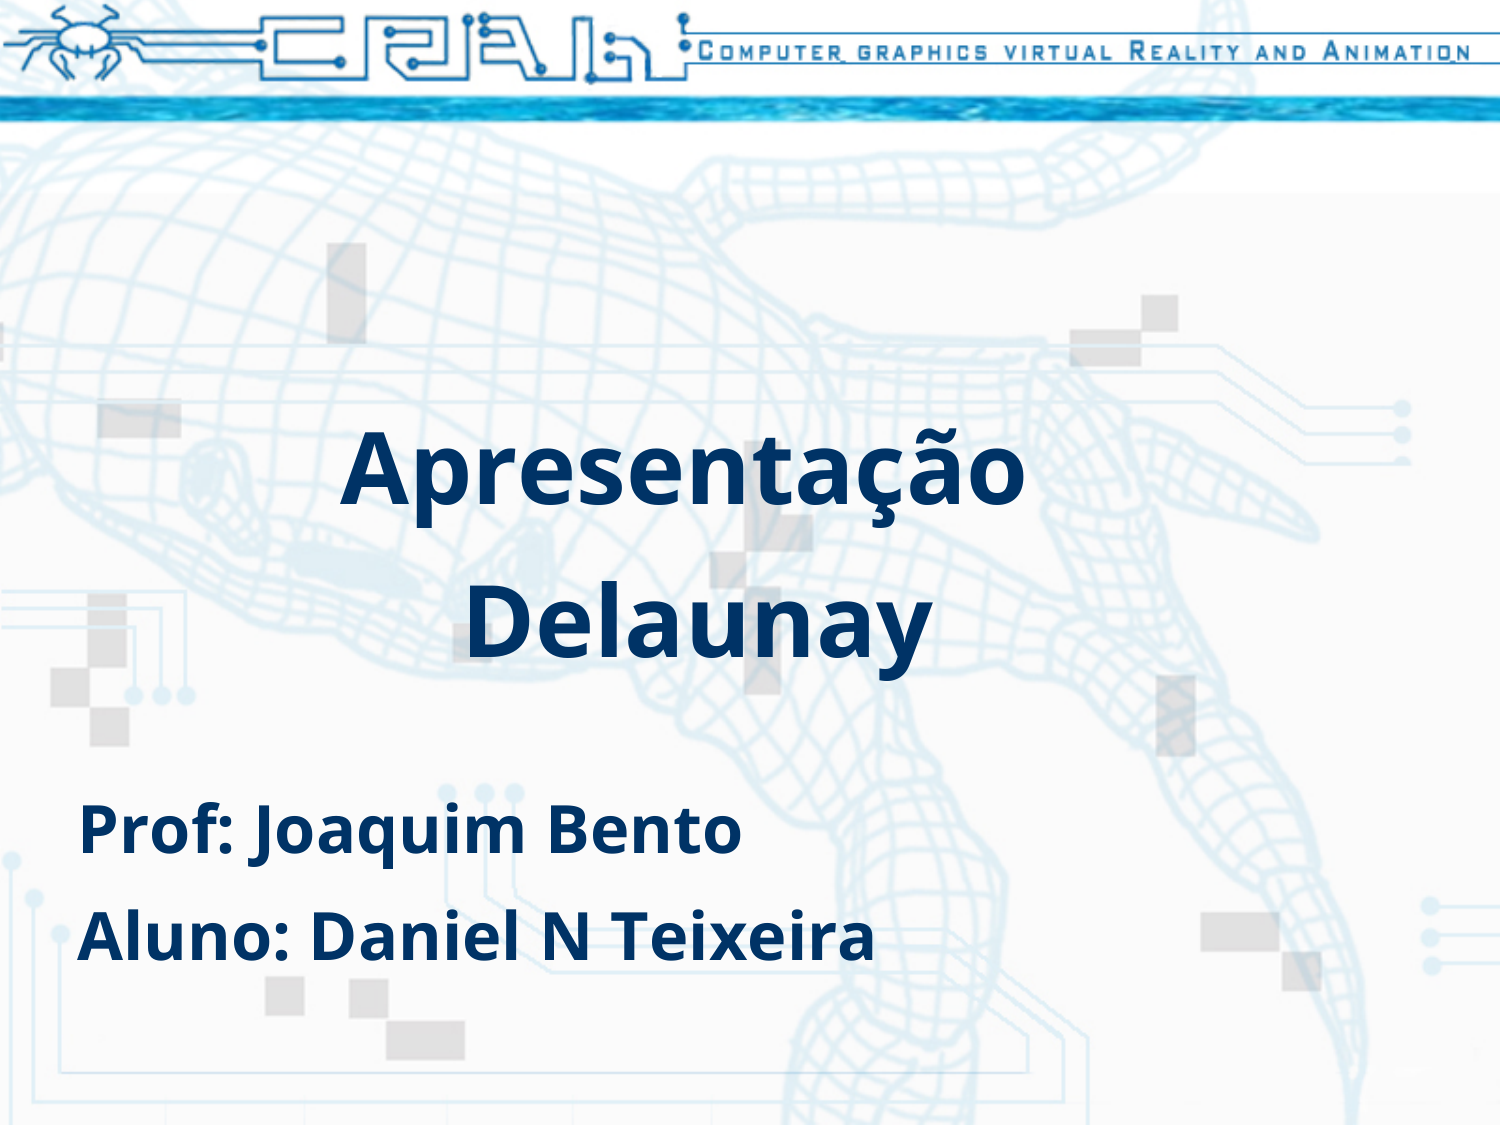

Apresentação
Delaunay
Prof: Joaquim Bento
Aluno: Daniel N Teixeira